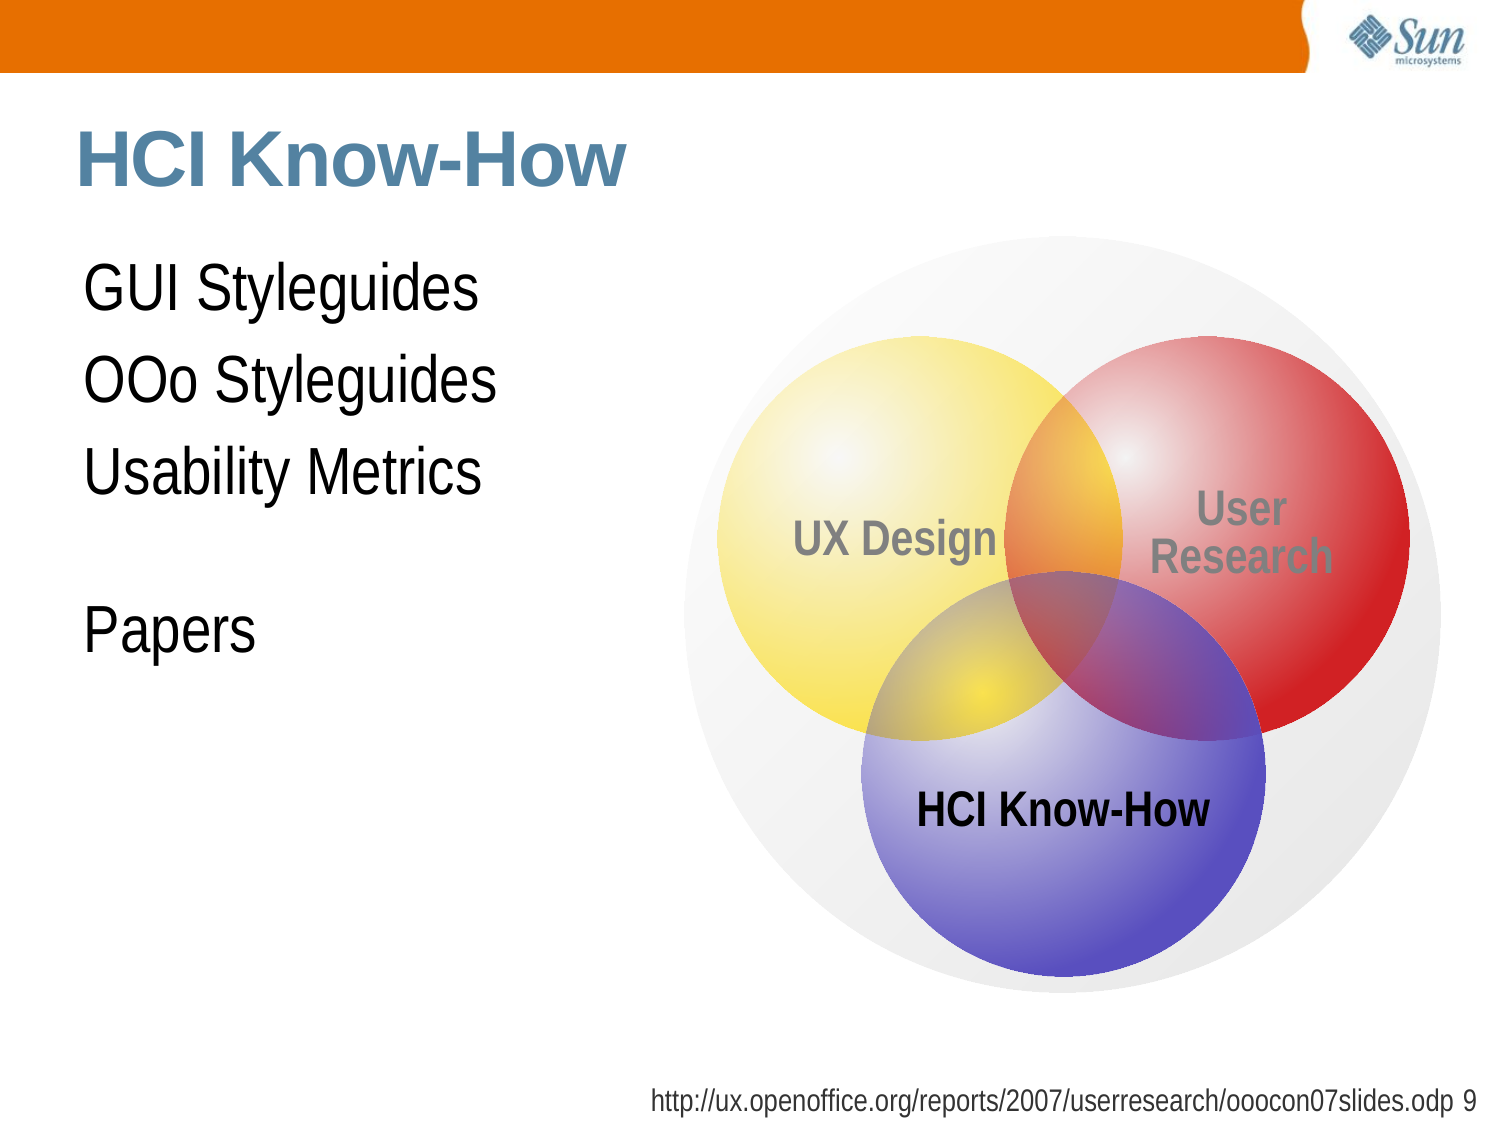

# HCI Know-How
UX Design
User
Research
HCI Know-How
GUI Styleguides
OOo Styleguides
Usability Metrics
Papers